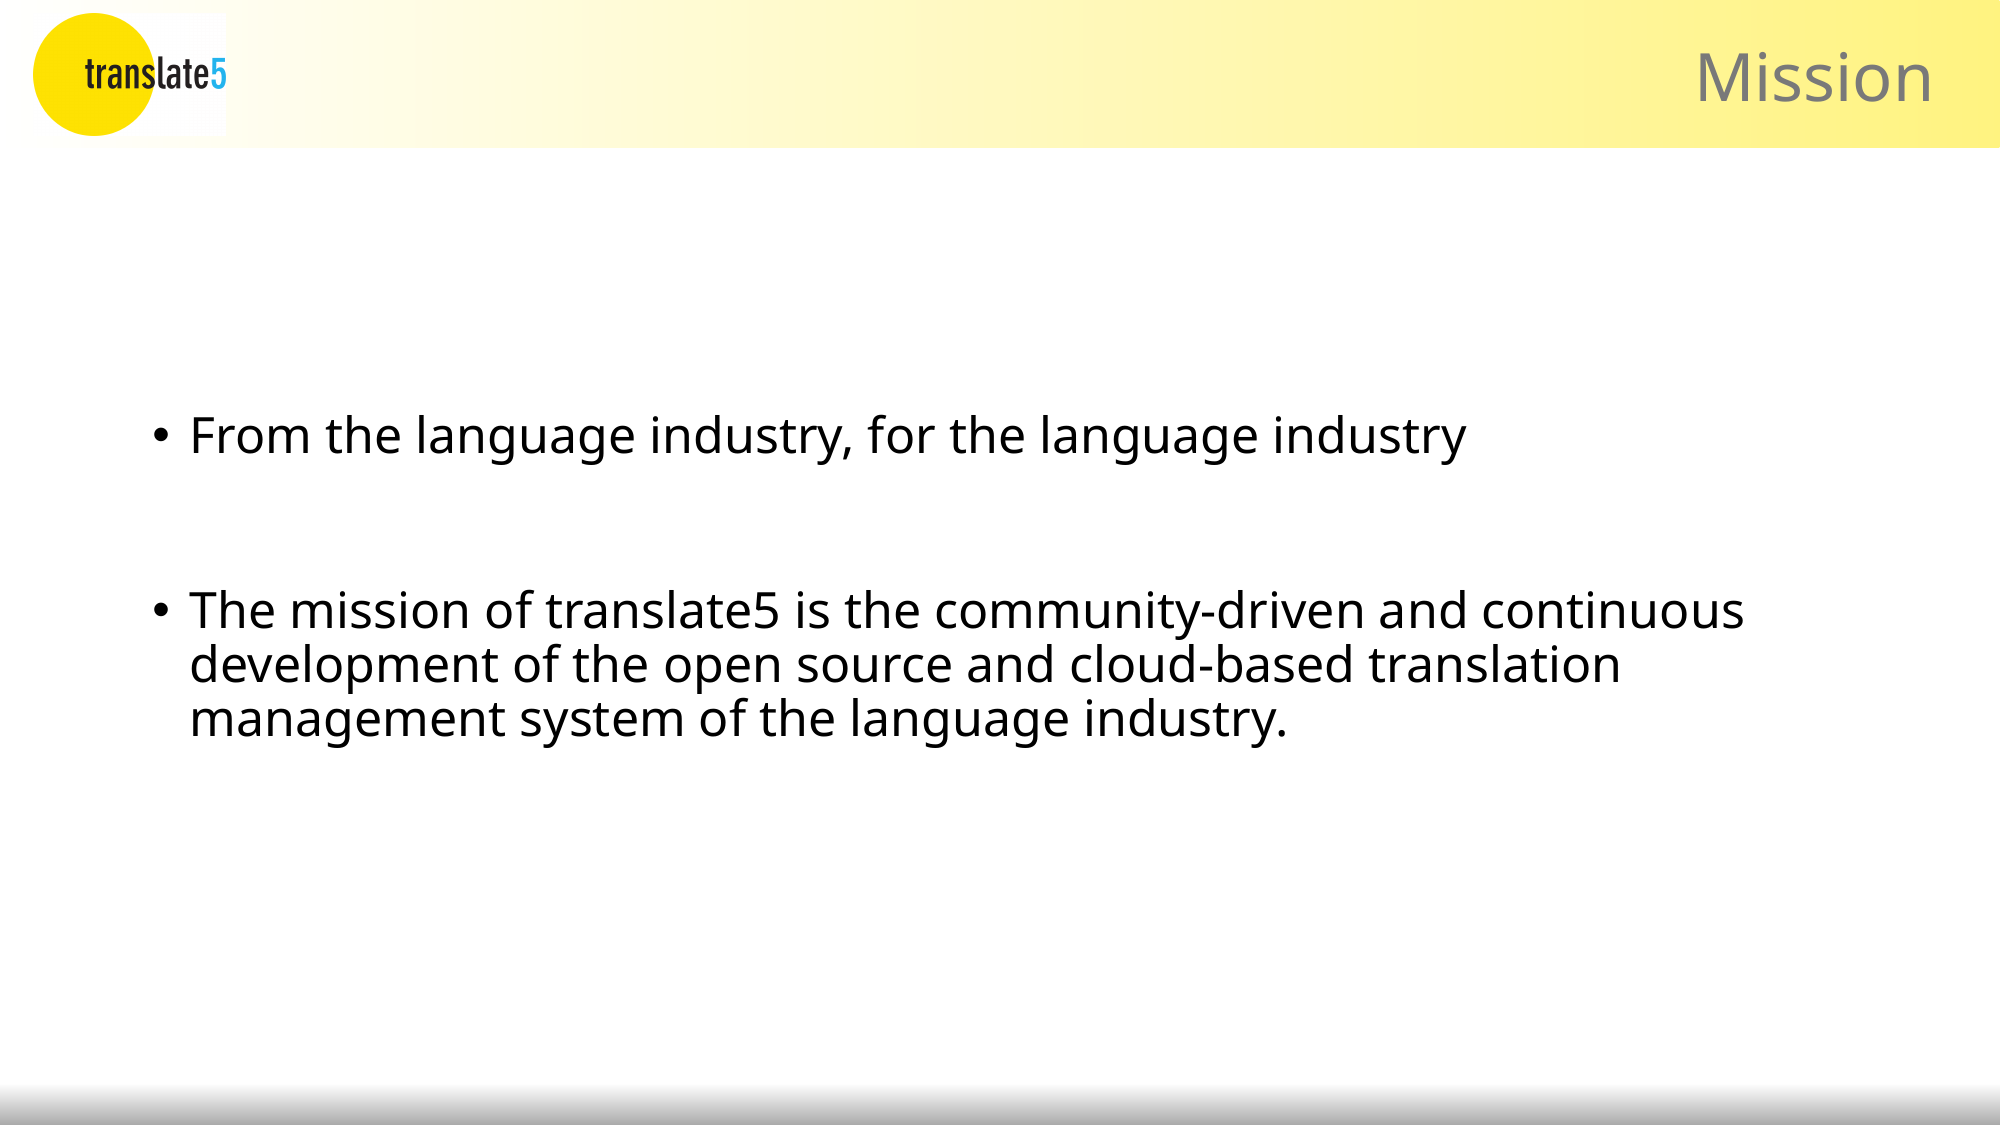

Mission
# From the language industry, for the language industry
The mission of translate5 is the community-driven and continuous development of the open source and cloud-based translation management system of the language industry.